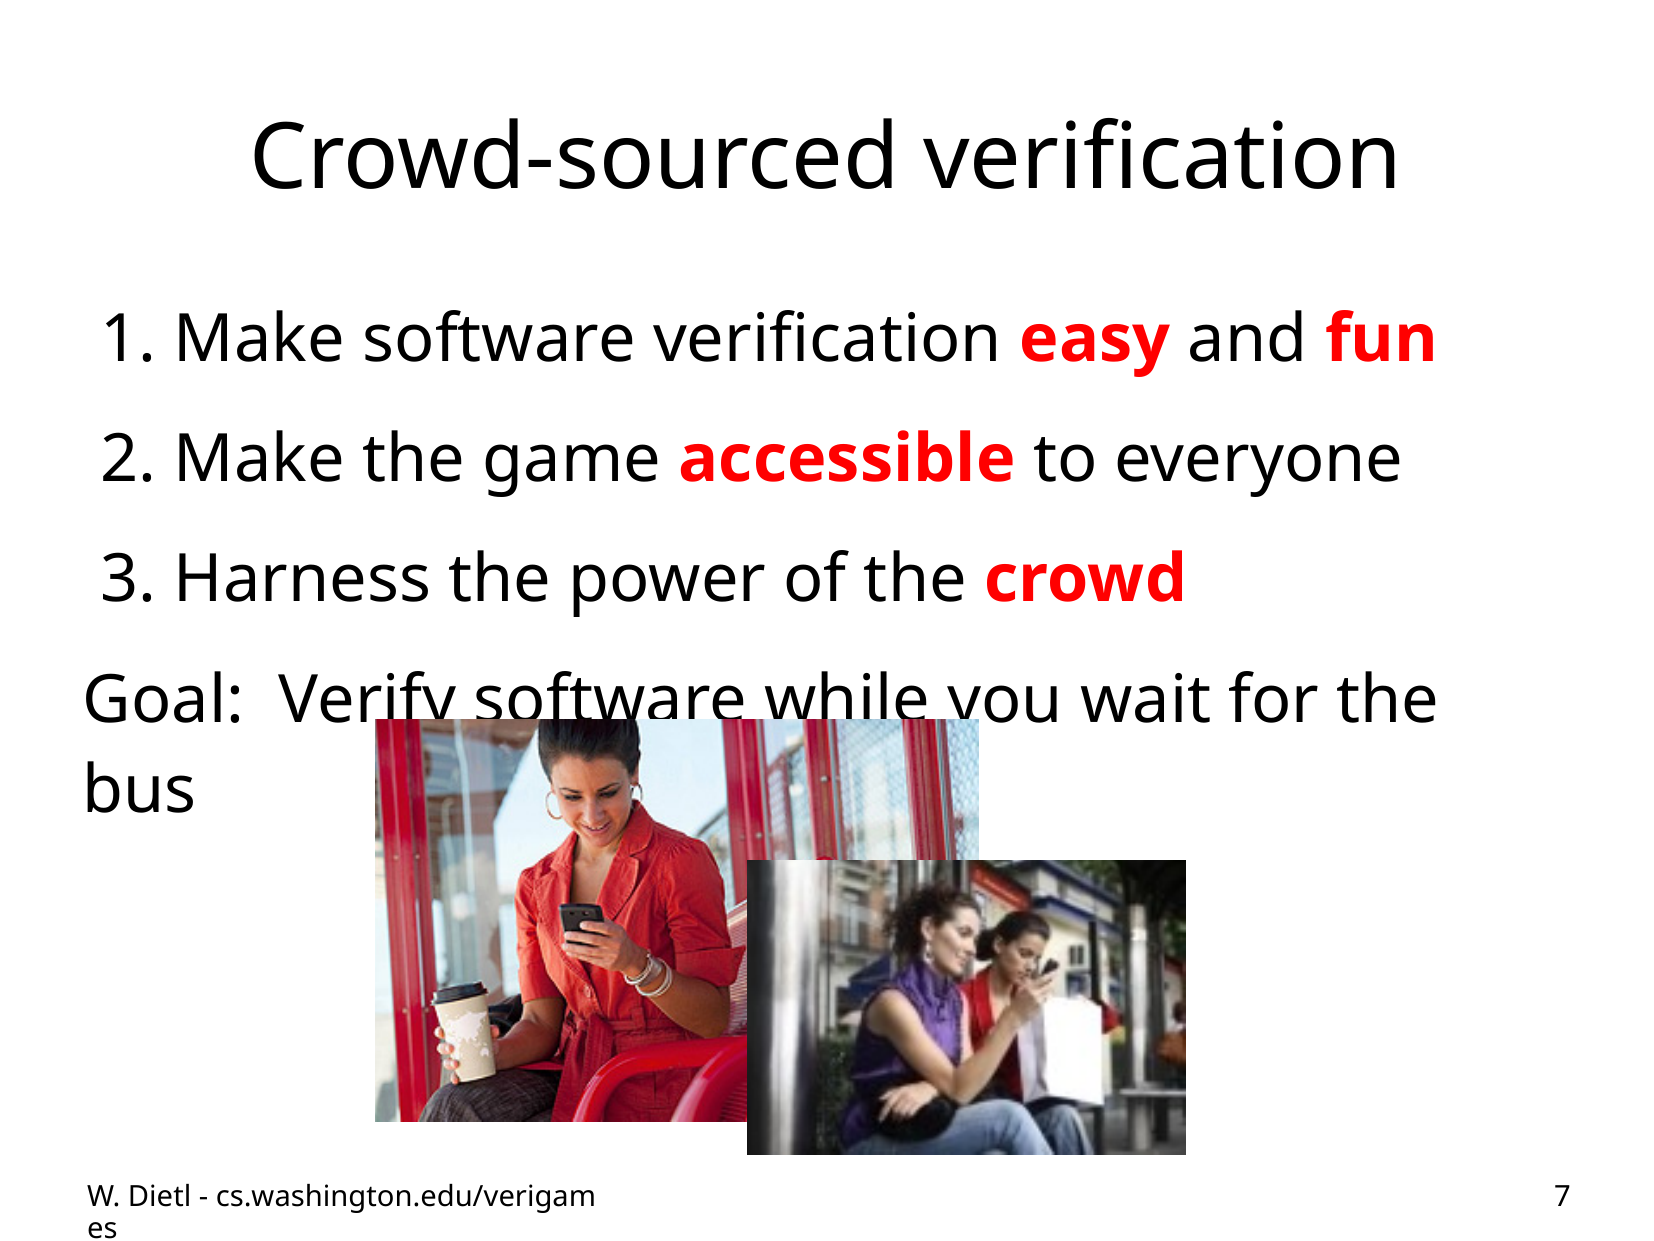

# Crowd-sourced verification
Make software verification easy and fun
Make the game accessible to everyone
Harness the power of the crowd
Goal: Verify software while you wait for the bus
W. Dietl - cs.washington.edu/verigames
7